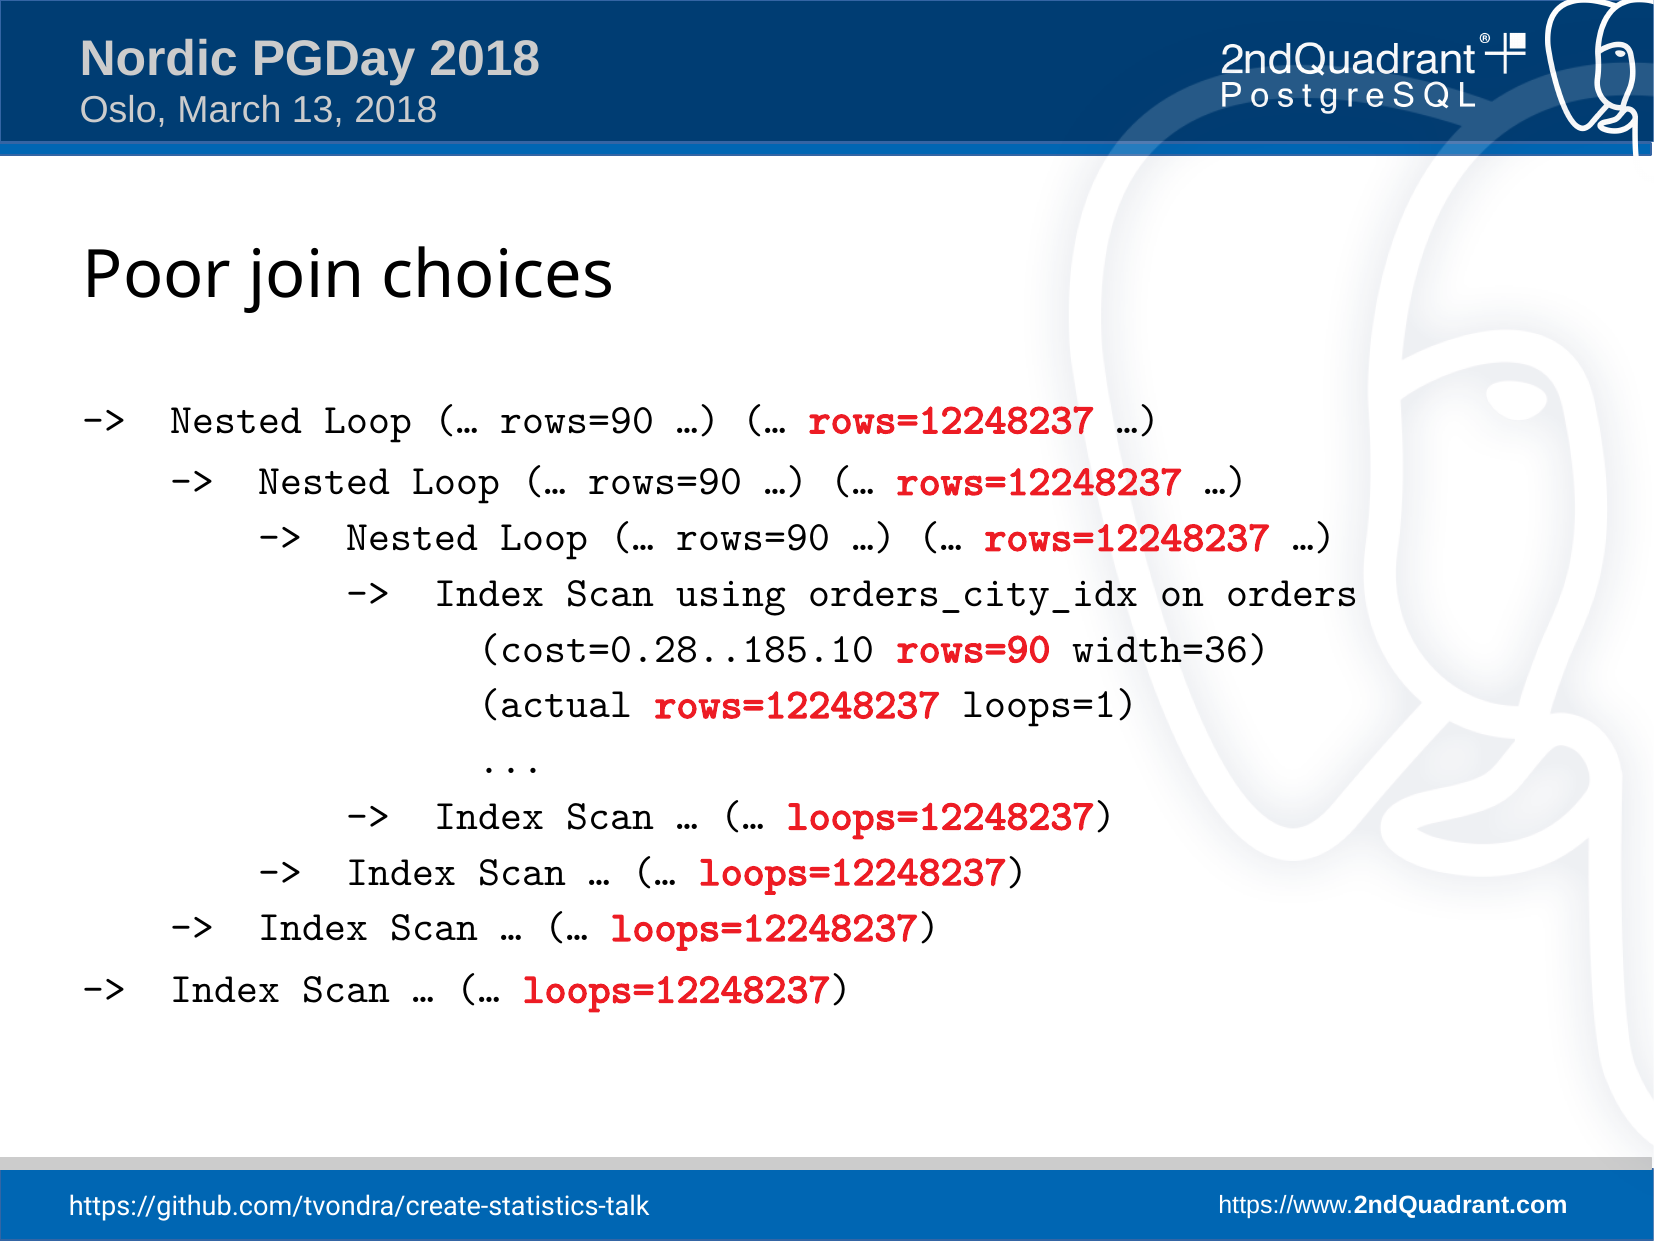

Poor join choices
# -> Nested Loop (… rows=90 …) (… rows=12248237 …)
 -> Nested Loop (… rows=90 …) (… rows=12248237 …)
 -> Nested Loop (… rows=90 …) (… rows=12248237 …)
 -> Index Scan using orders_city_idx on orders
 (cost=0.28..185.10 rows=90 width=36)
 (actual rows=12248237 loops=1)
 ...
 -> Index Scan … (… loops=12248237)
 -> Index Scan … (… loops=12248237)
 -> Index Scan … (… loops=12248237)
-> Index Scan … (… loops=12248237)